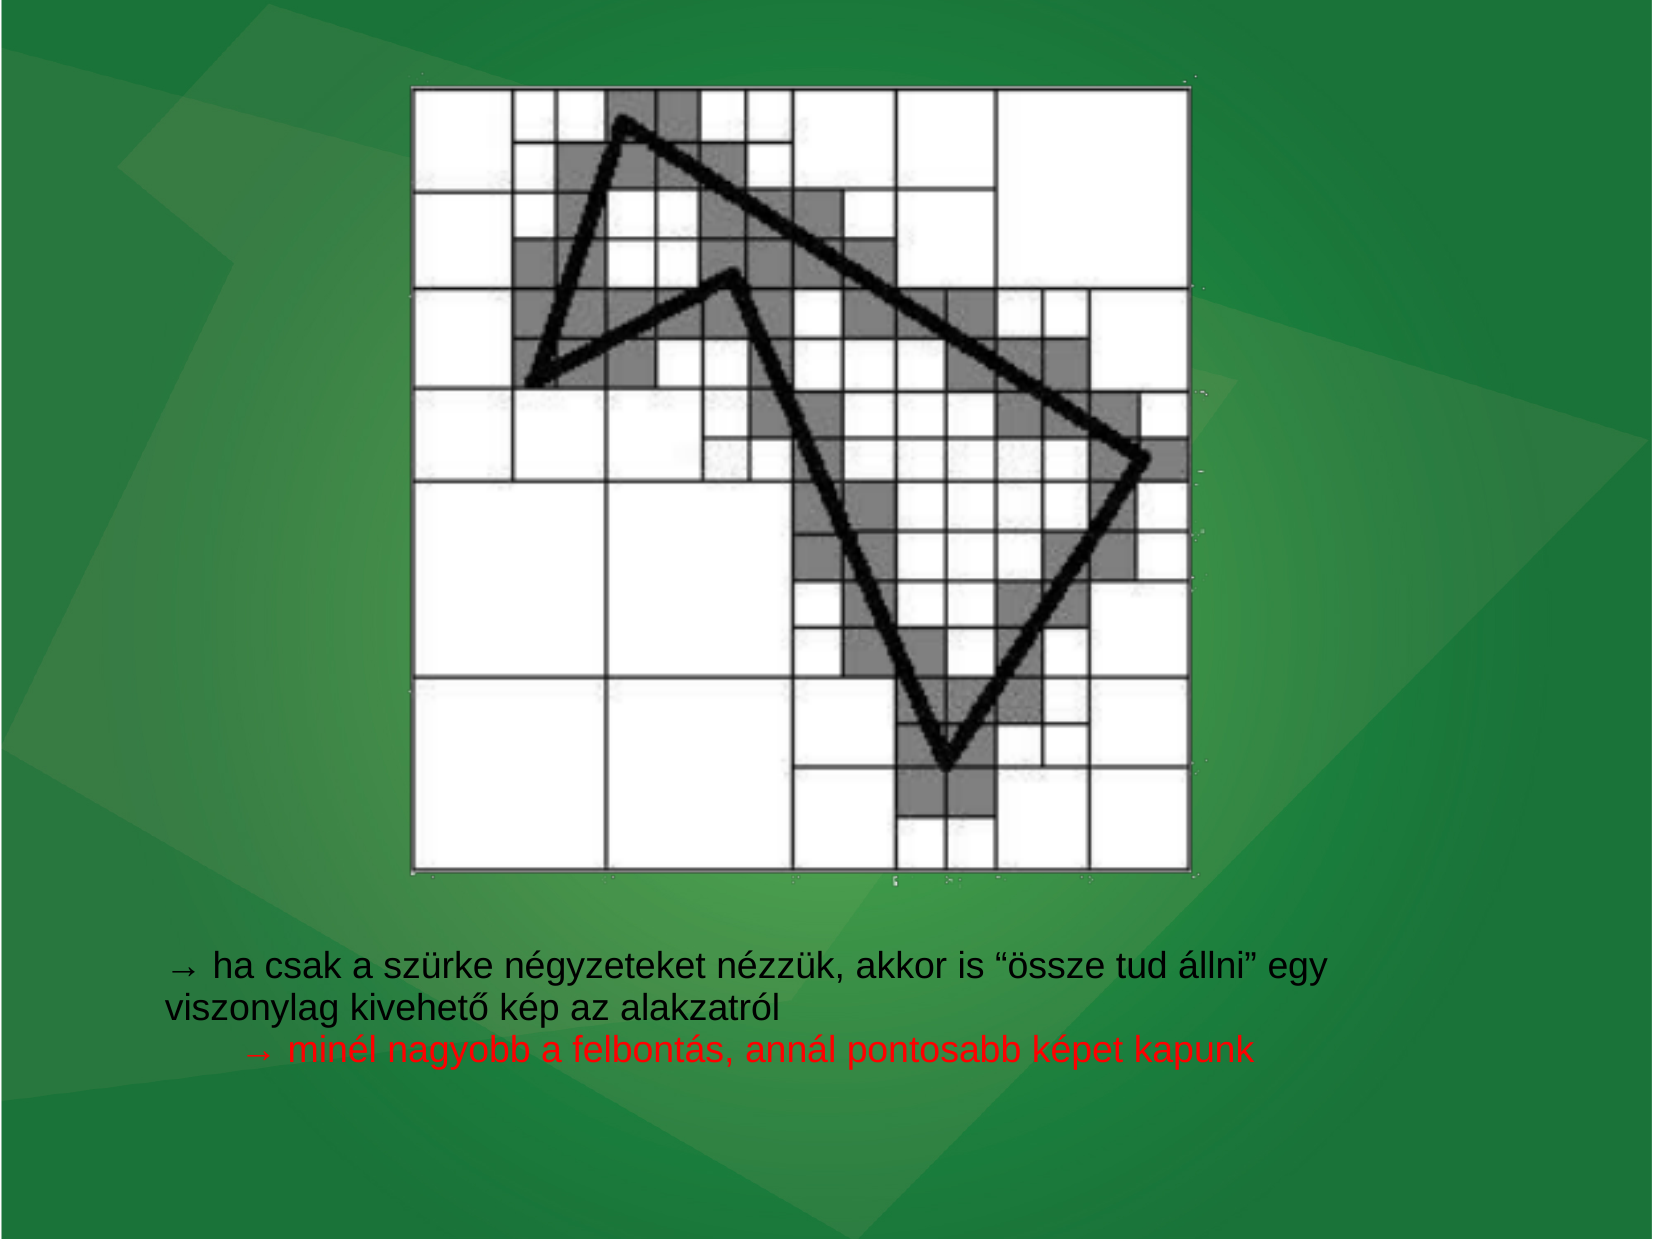

→ ha csak a szürke négyzeteket nézzük, akkor is “össze tud állni” egy viszonylag kivehető kép az alakzatról
	→ minél nagyobb a felbontás, annál pontosabb képet kapunk